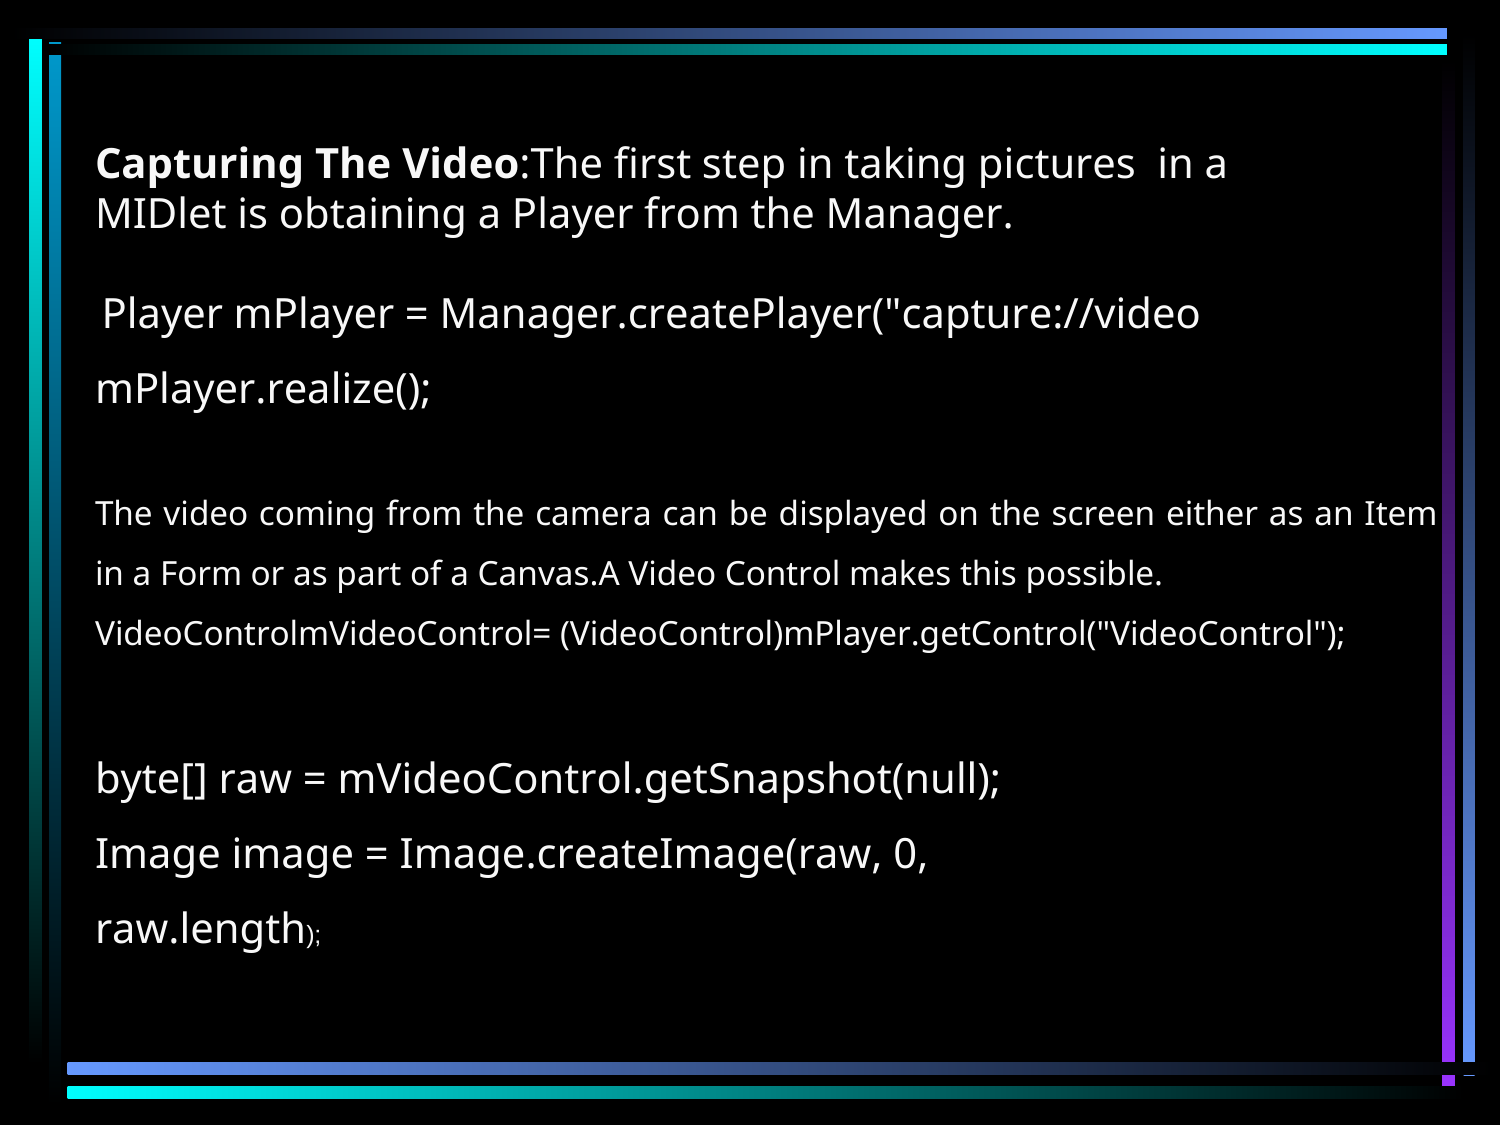

Capturing The Video:The first step in taking pictures in a
MIDlet is obtaining a Player from the Manager.
Player mPlayer = Manager.createPlayer("capture://video
mPlayer.realize();
The video coming from the camera can be displayed on the screen either as an Item in a Form or as part of a Canvas.A Video Control makes this possible.
VideoControlmVideoControl= (VideoControl)mPlayer.getControl("VideoControl");
byte[] raw = mVideoControl.getSnapshot(null);
Image image = Image.createImage(raw, 0,
raw.length);